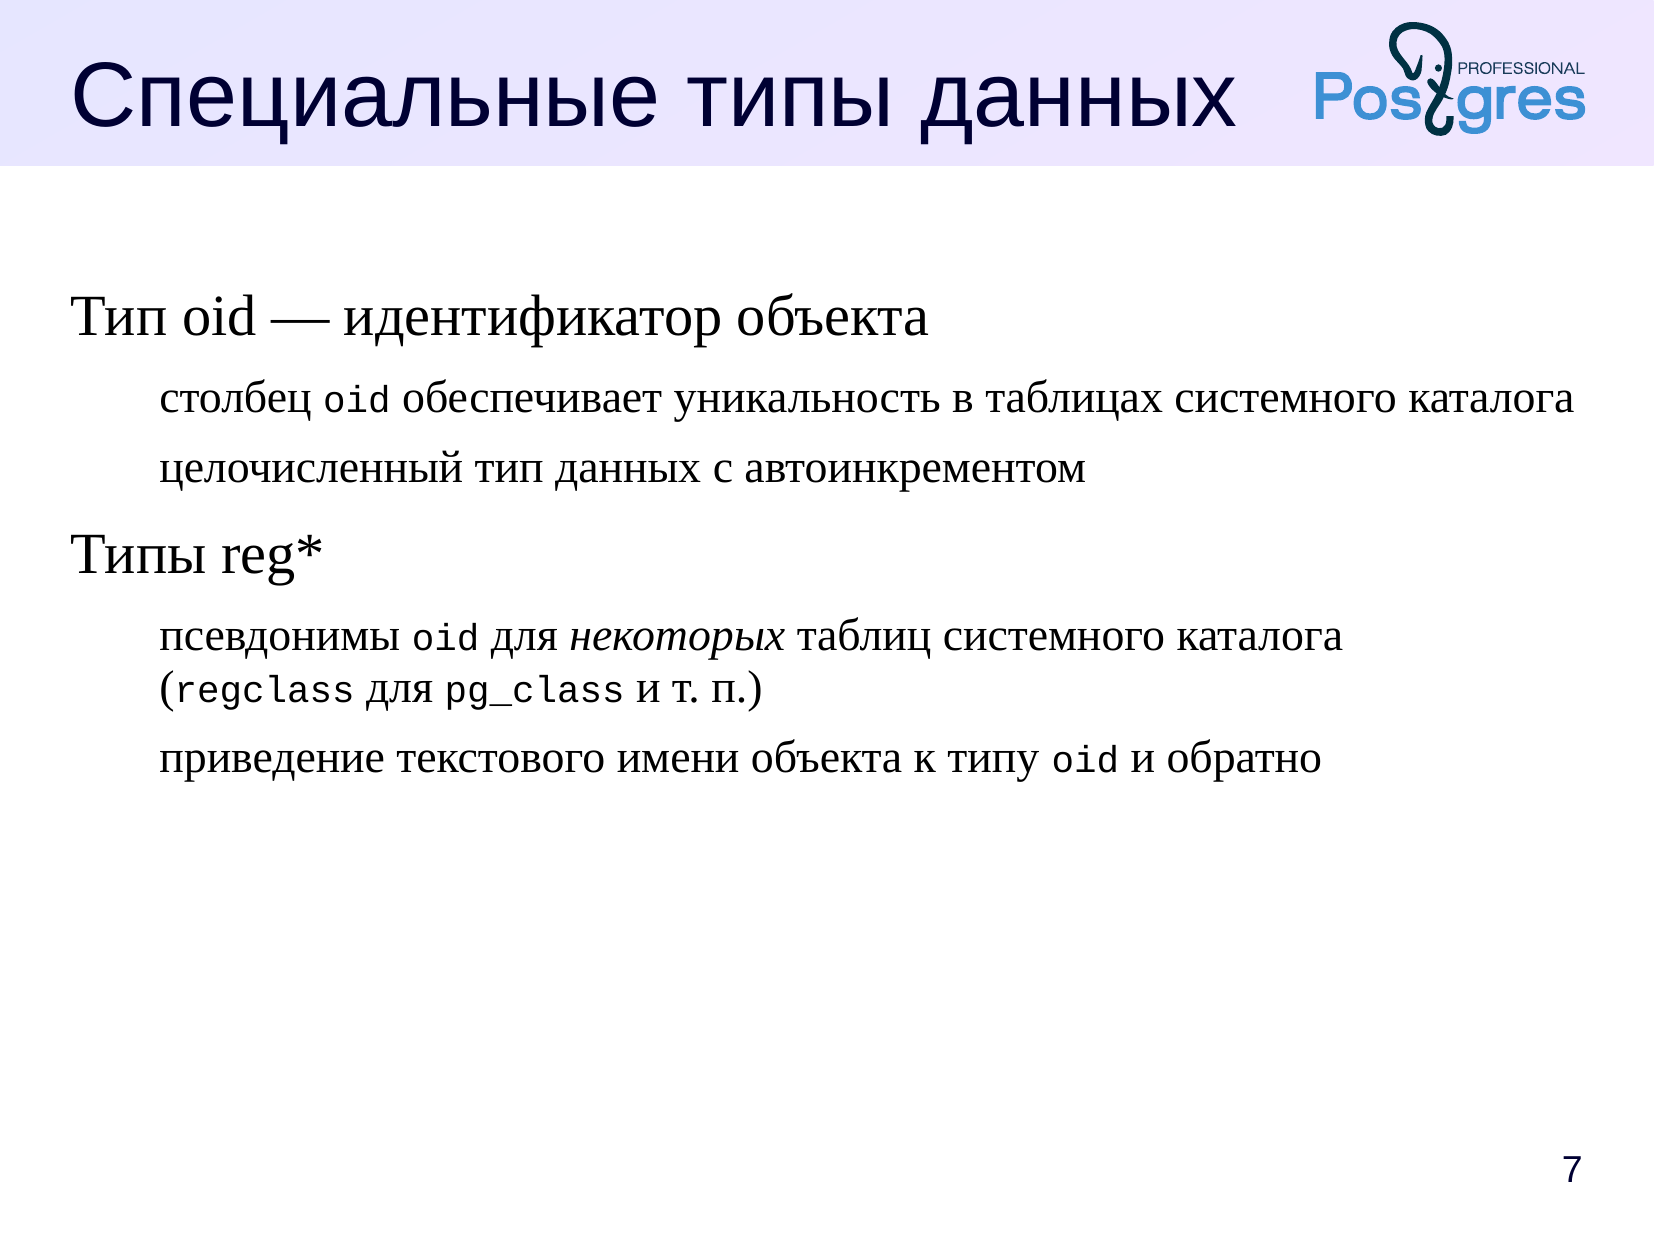

# Специальные типы данных
Тип oid — идентификатор объекта
столбец oid обеспечивает уникальность в таблицах системного каталога
целочисленный тип данных с автоинкрементом
Типы reg*
псевдонимы oid для некоторых таблиц системного каталога
(regclass для pg_class и т. п.)
приведение текстового имени объекта к типу oid и обратно